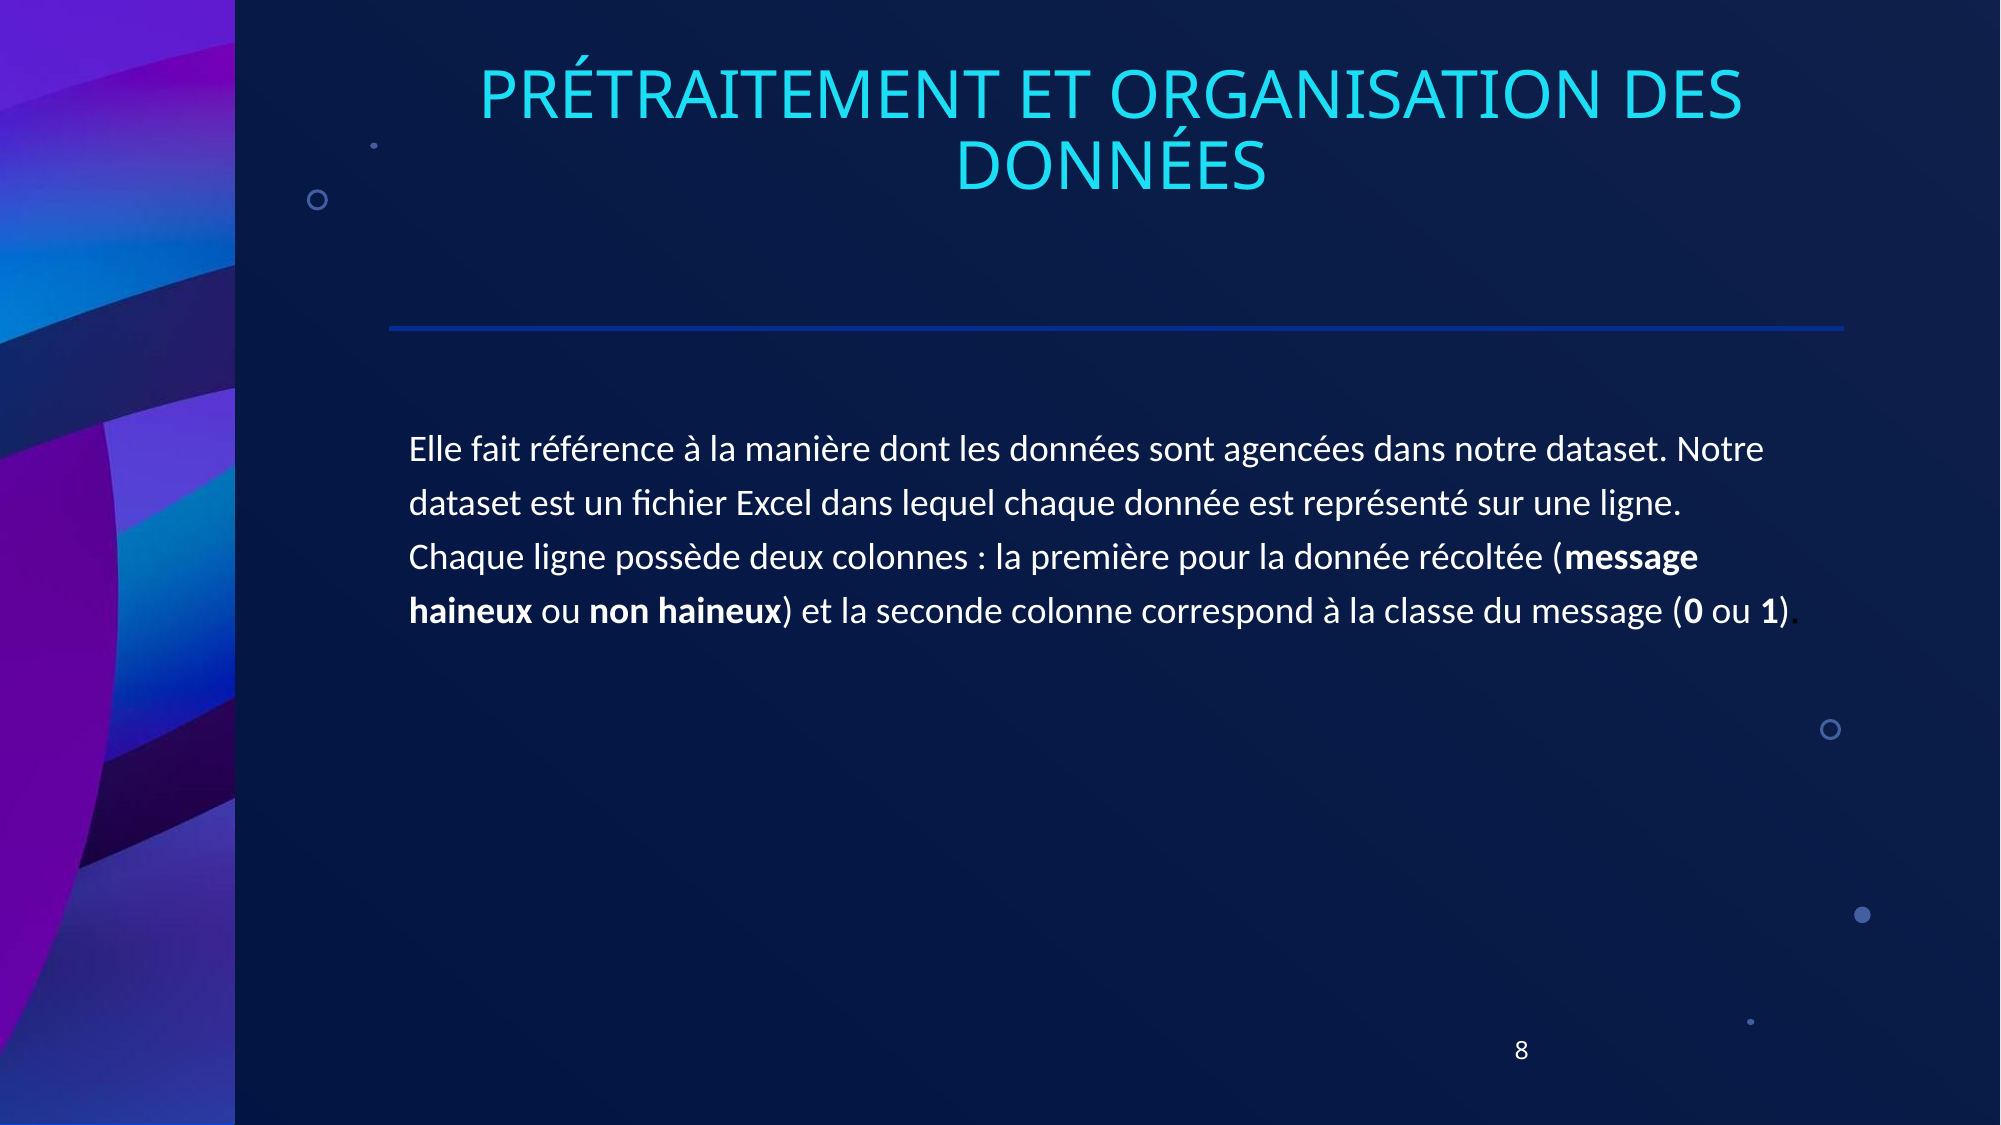

# Prétraitement et organisation des données
Elle fait référence à la manière dont les données sont agencées dans notre dataset. Notre dataset est un fichier Excel dans lequel chaque donnée est représenté sur une ligne. Chaque ligne possède deux colonnes : la première pour la donnée récoltée (message haineux ou non haineux) et la seconde colonne correspond à la classe du message (0 ou 1).